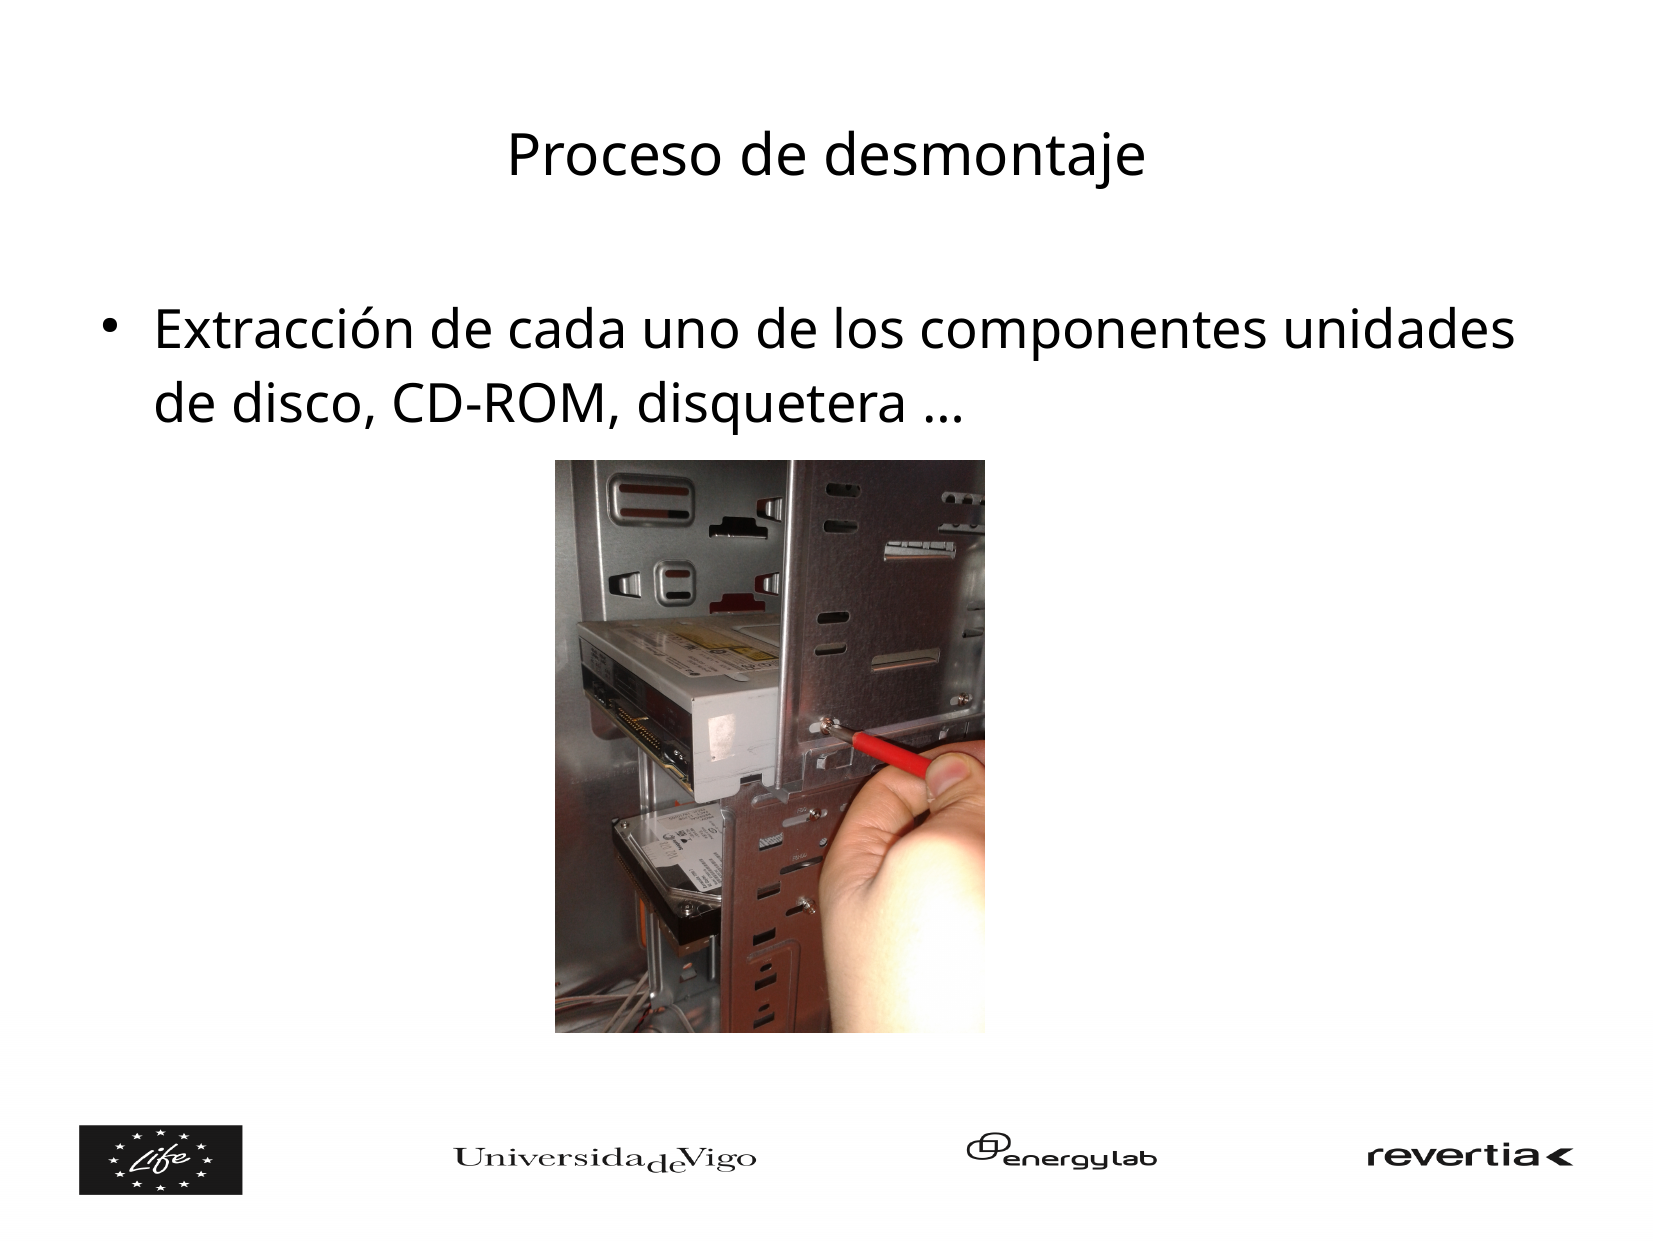

# Proceso de desmontaje
Extracción de cada uno de los componentes unidades de disco, CD-ROM, disquetera …